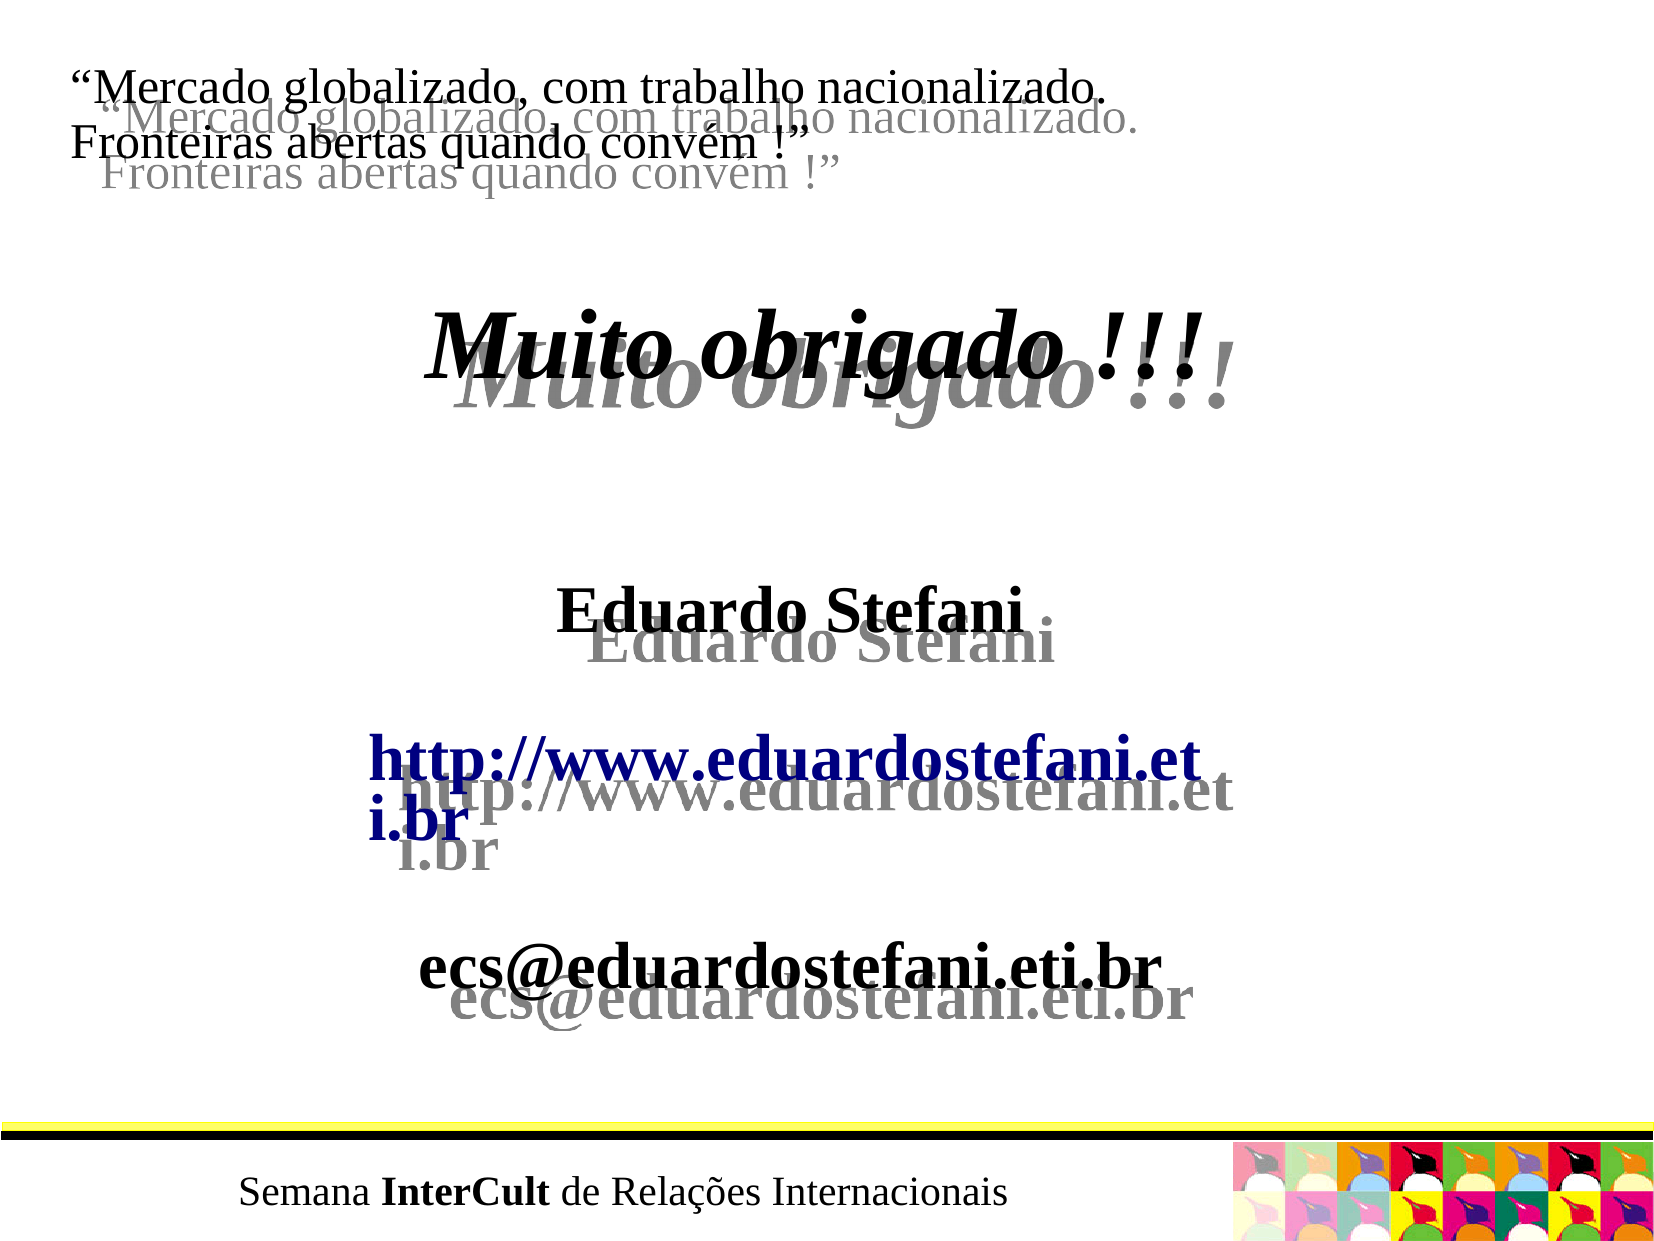

“Mercado globalizado, com trabalho nacionalizado. Fronteiras abertas quando convém !”
Muito obrigado !!!
Eduardo Stefani
http://www.eduardostefani.eti.br
ecs@eduardostefani.eti.br
Semana InterCult de Relações Internacionais